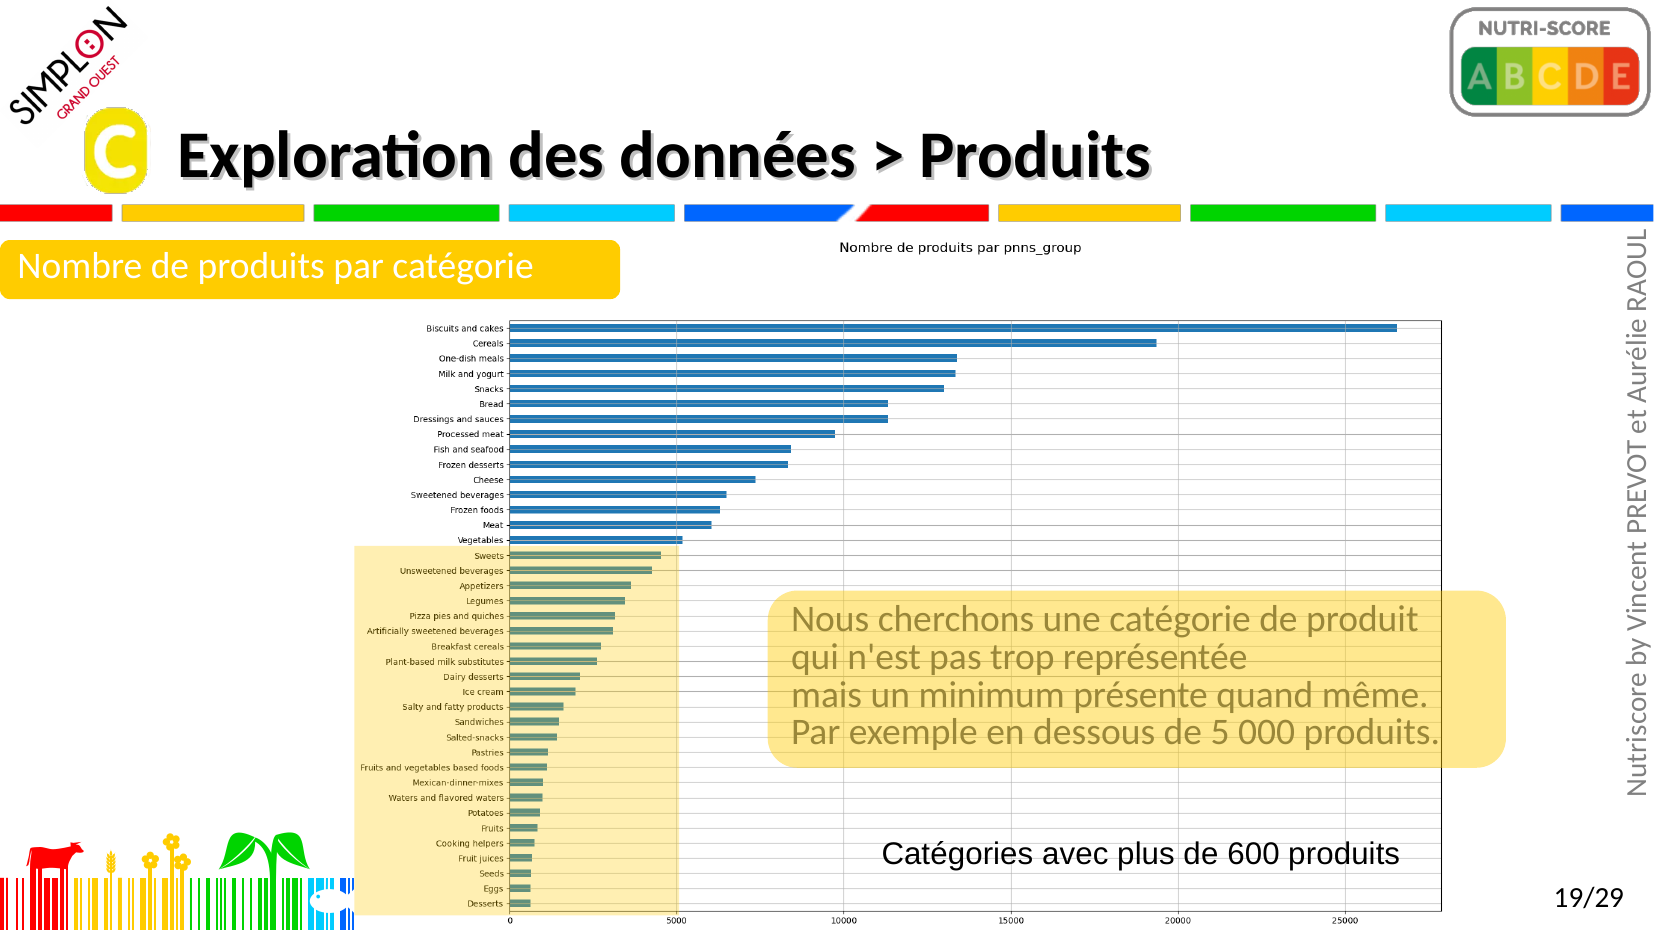

# Exploration des données > Produits
Nombre de produits par catégorie
Nous cherchons une catégorie de produit
qui n'est pas trop représentée
mais un minimum présente quand même.
Par exemple en dessous de 5 000 produits.
Catégories avec plus de 600 produits
19